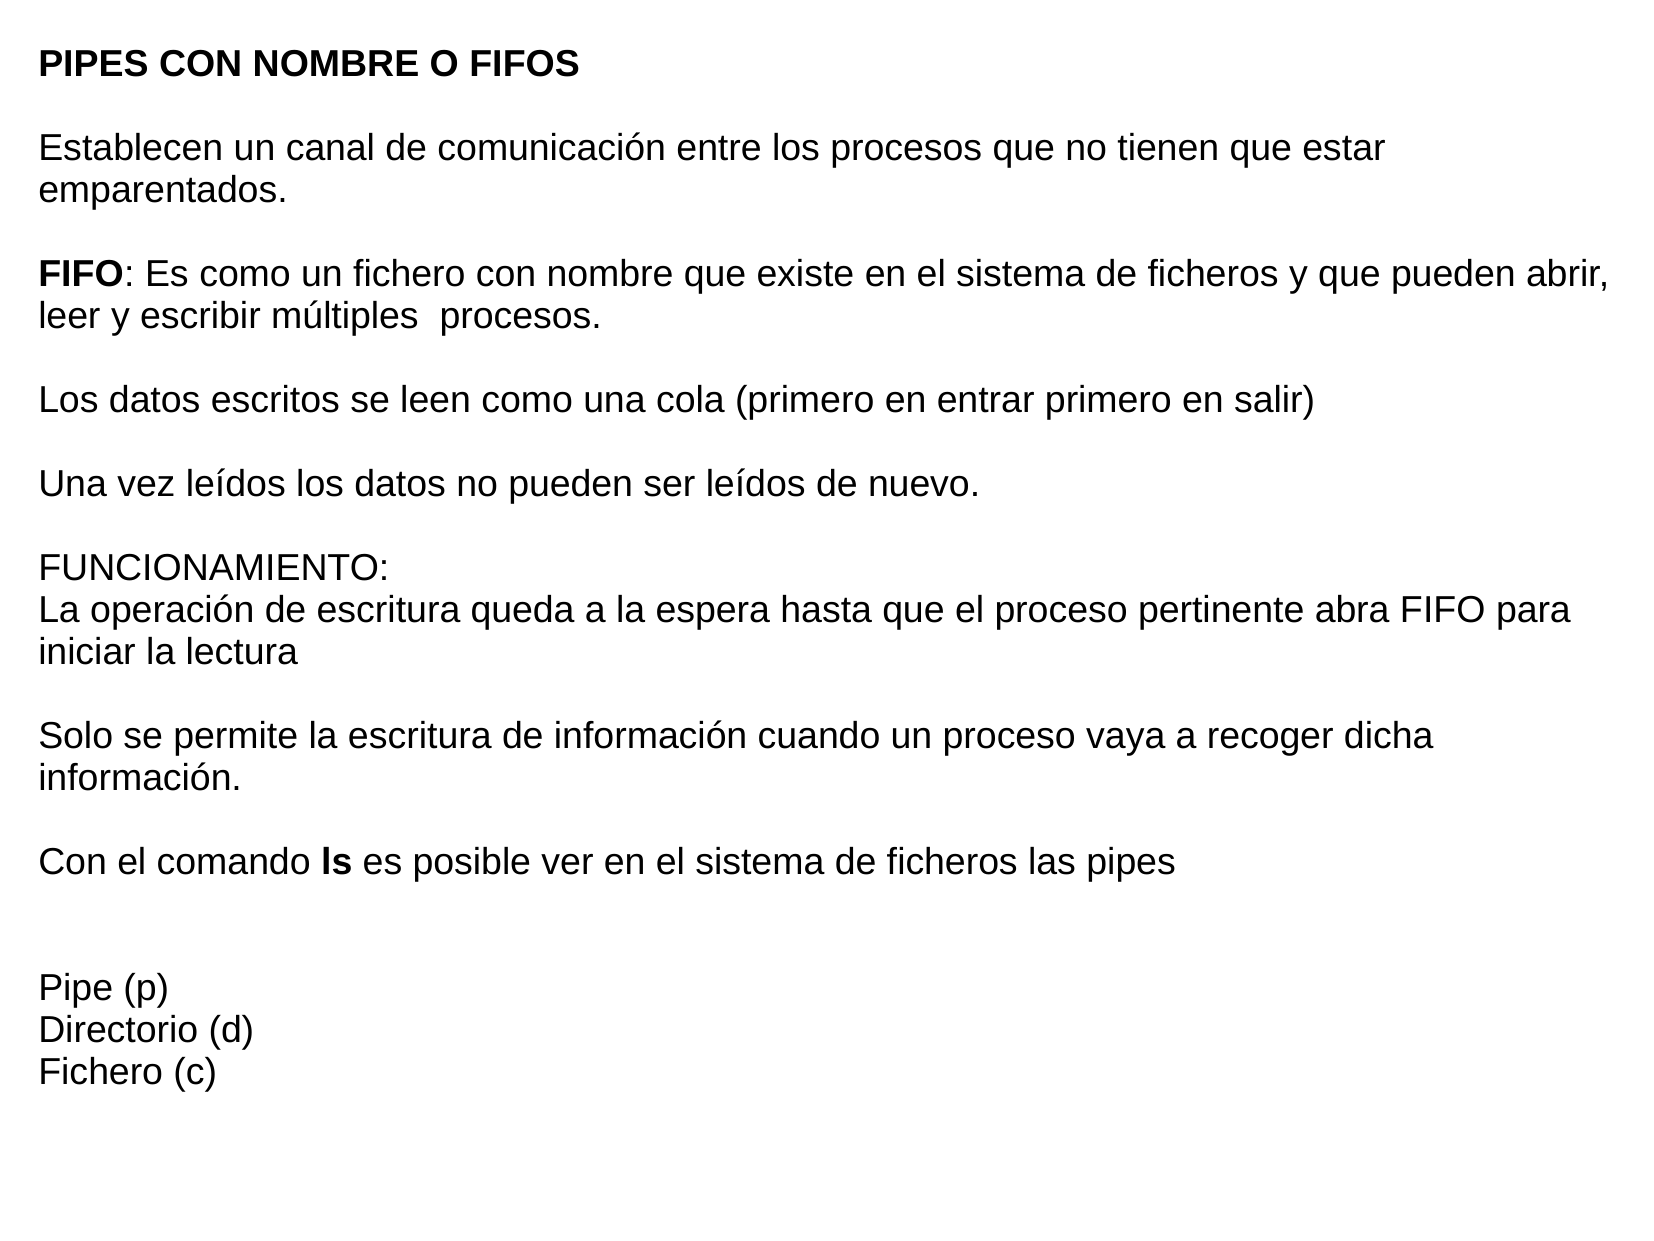

PIPES CON NOMBRE O FIFOS
Establecen un canal de comunicación entre los procesos que no tienen que estar emparentados.
FIFO: Es como un fichero con nombre que existe en el sistema de ficheros y que pueden abrir, leer y escribir múltiples procesos.
Los datos escritos se leen como una cola (primero en entrar primero en salir)
Una vez leídos los datos no pueden ser leídos de nuevo.
FUNCIONAMIENTO:
La operación de escritura queda a la espera hasta que el proceso pertinente abra FIFO para iniciar la lectura
Solo se permite la escritura de información cuando un proceso vaya a recoger dicha información.
Con el comando ls es posible ver en el sistema de ficheros las pipes
Pipe (p)
Directorio (d)
Fichero (c)